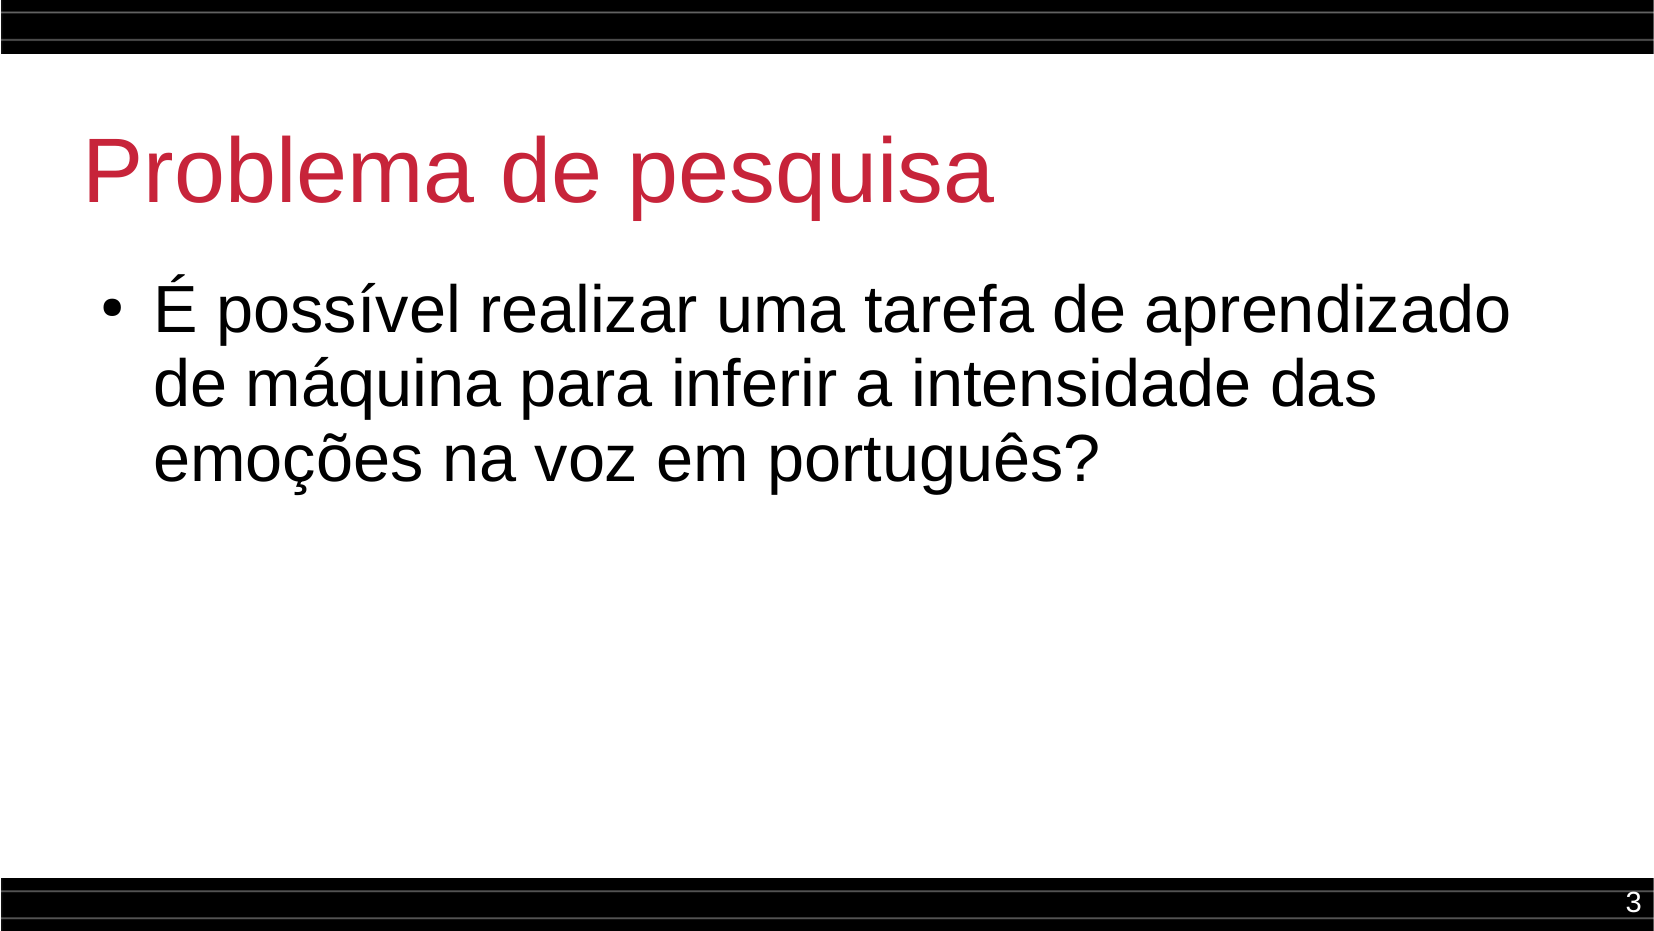

# Problema de pesquisa
É possível realizar uma tarefa de aprendizado de máquina para inferir a intensidade das emoções na voz em português?